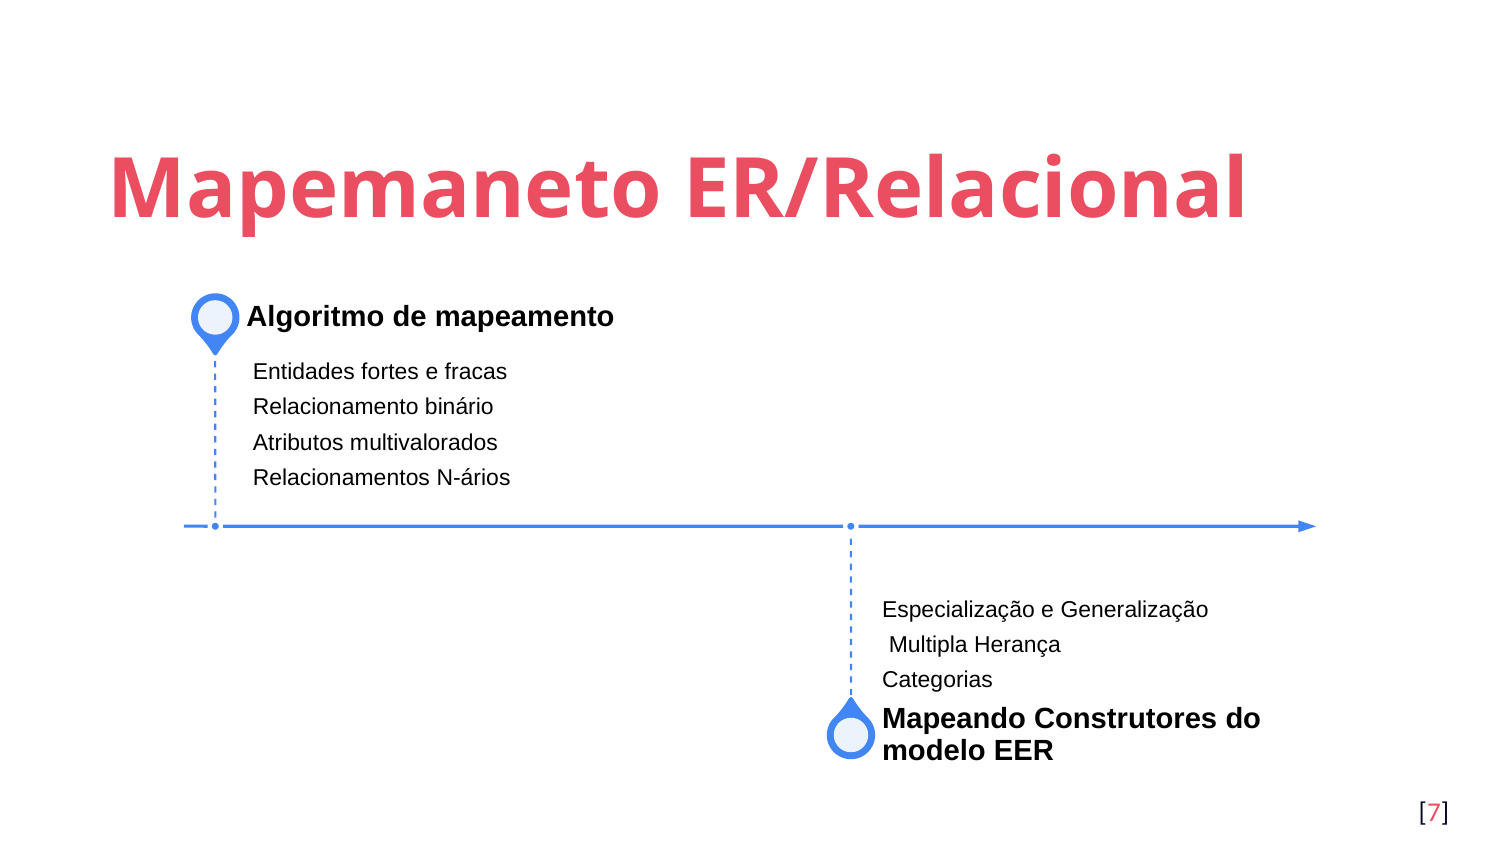

Mapemaneto ER/Relacional
Algoritmo de mapeamento
 Entidades fortes e fracas
 Relacionamento binário
 Atributos multivalorados
 Relacionamentos N-ários
Especialização e Generalização
 Multipla Herança
Categorias
Mapeando Construtores do modelo EER